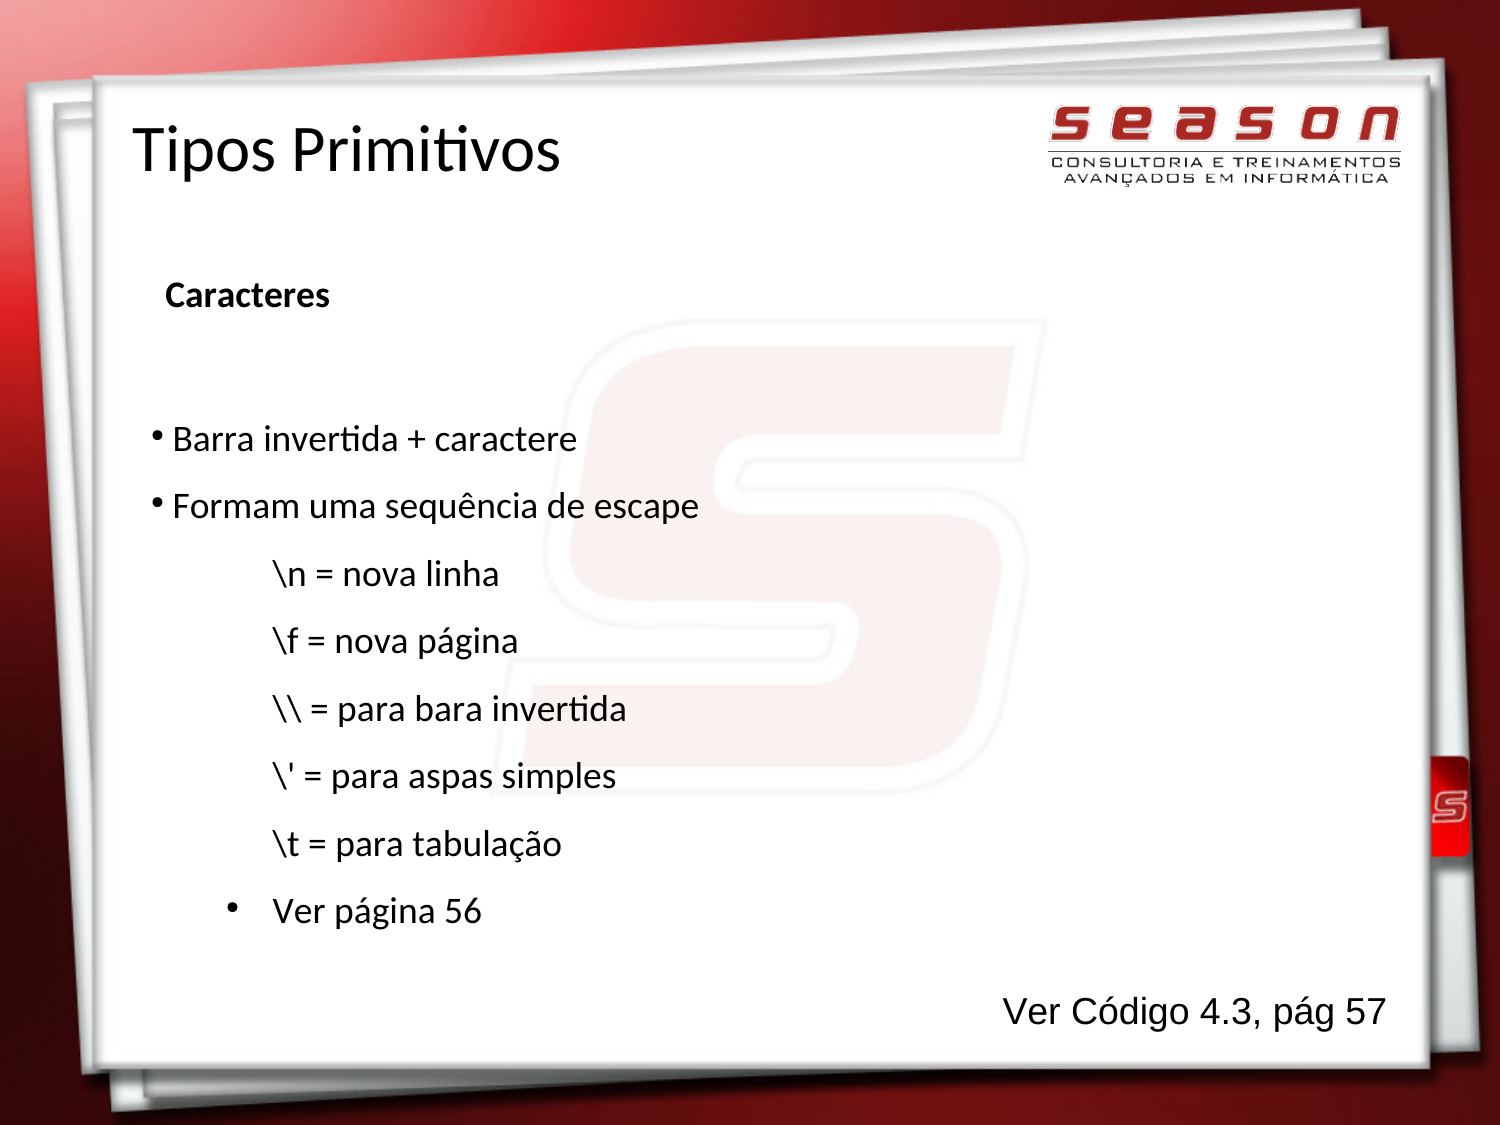

# Tipos Primitivos
Caracteres
 Barra invertida + caractere
 Formam uma sequência de escape
\n = nova linha
\f = nova página
\\ = para bara invertida
\' = para aspas simples
\t = para tabulação
Ver página 56
Ver Código 4.3, pág 57